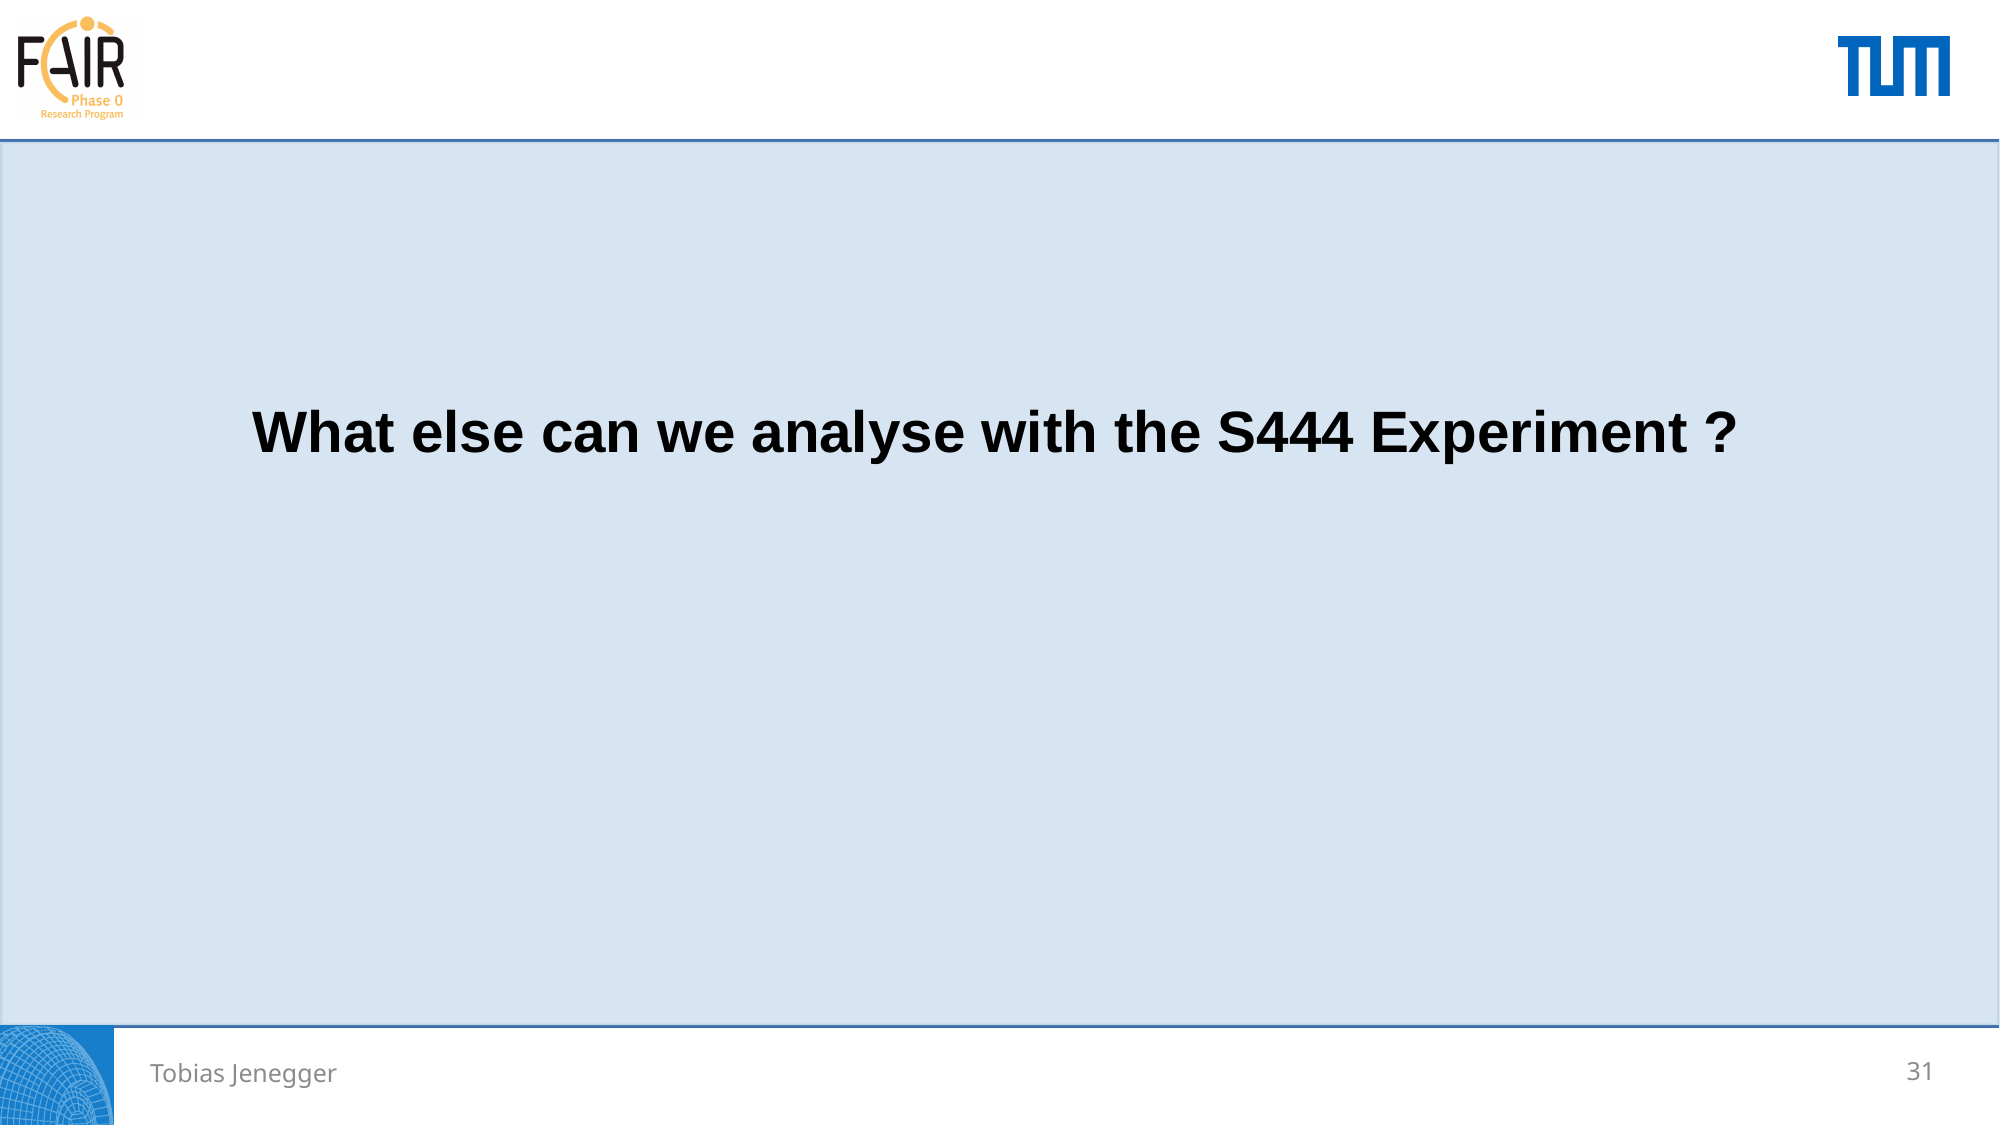

What else can we analyse with the S444 Experiment ?
31